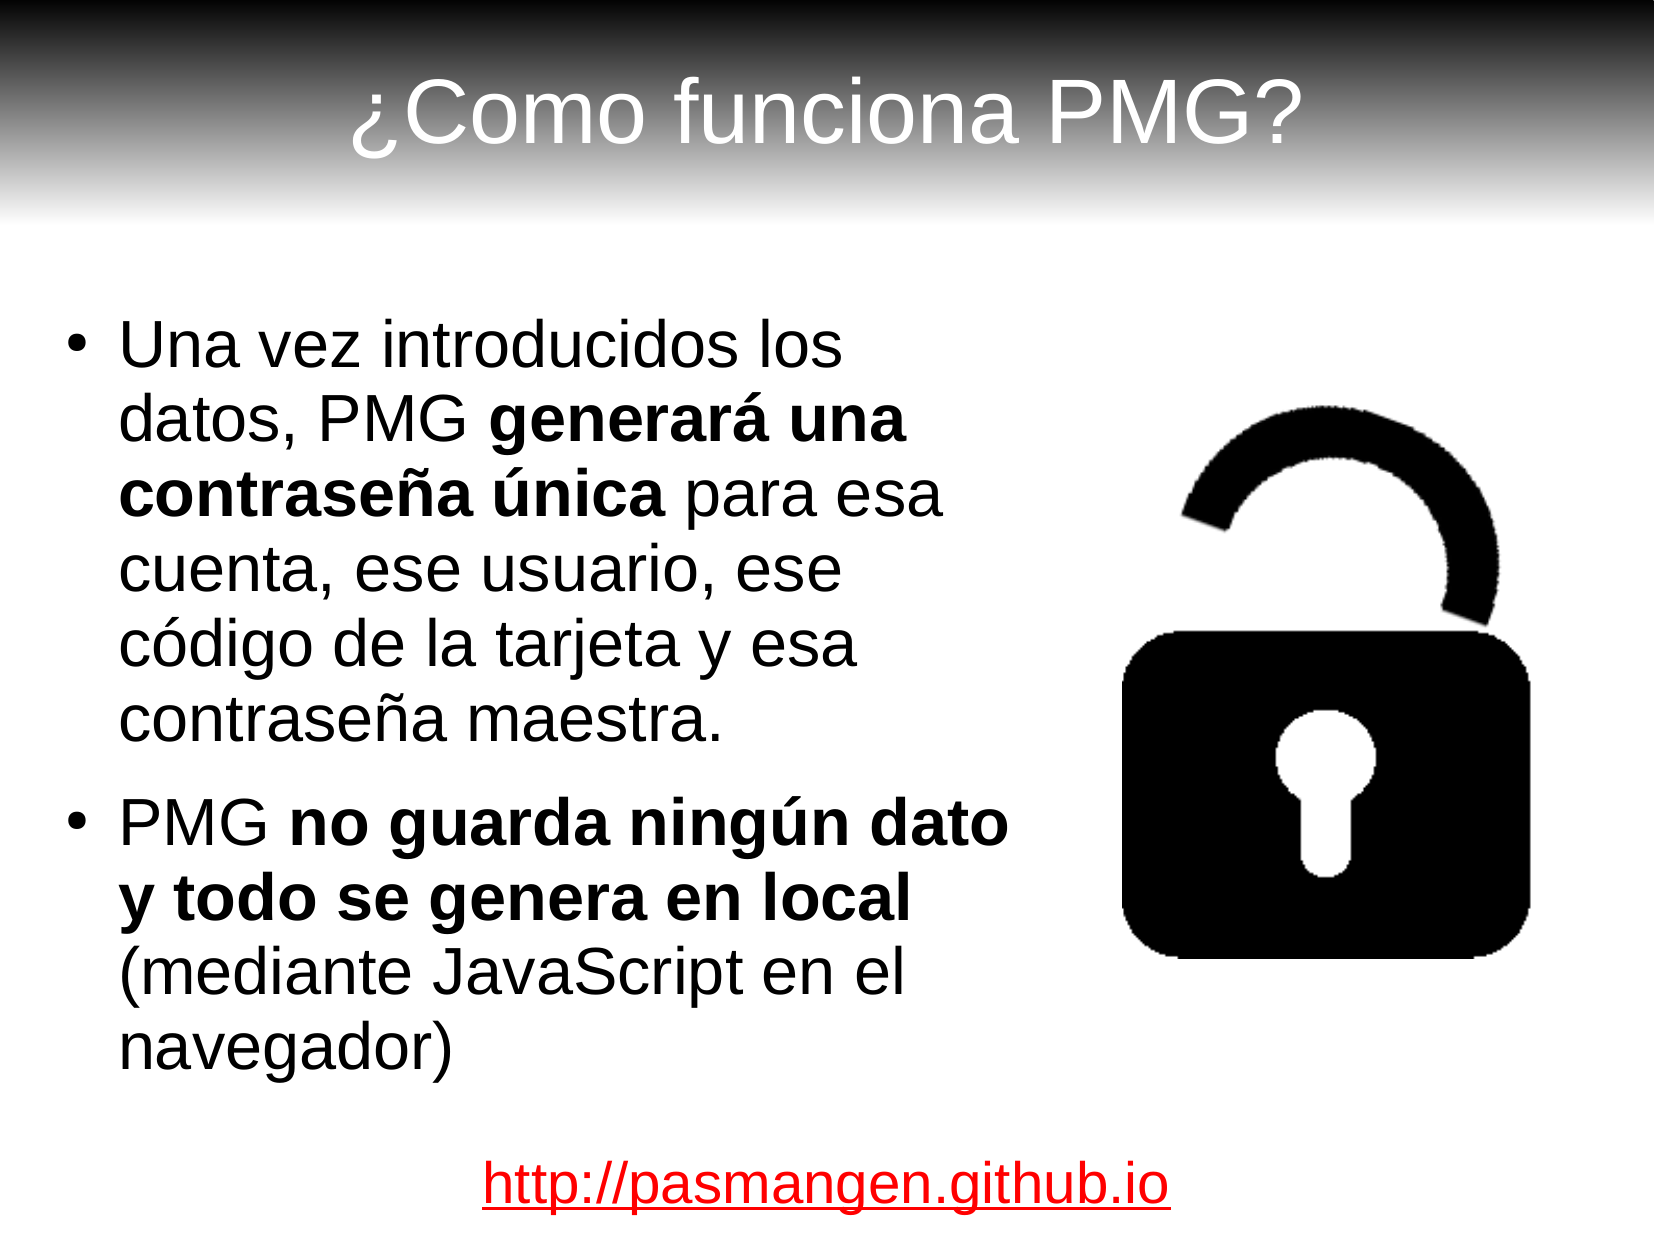

# ¿Como funciona PMG?
Una vez introducidos los datos, PMG generará una contraseña única para esa cuenta, ese usuario, ese código de la tarjeta y esa contraseña maestra.
PMG no guarda ningún dato y todo se genera en local (mediante JavaScript en el navegador)
http://pasmangen.github.io